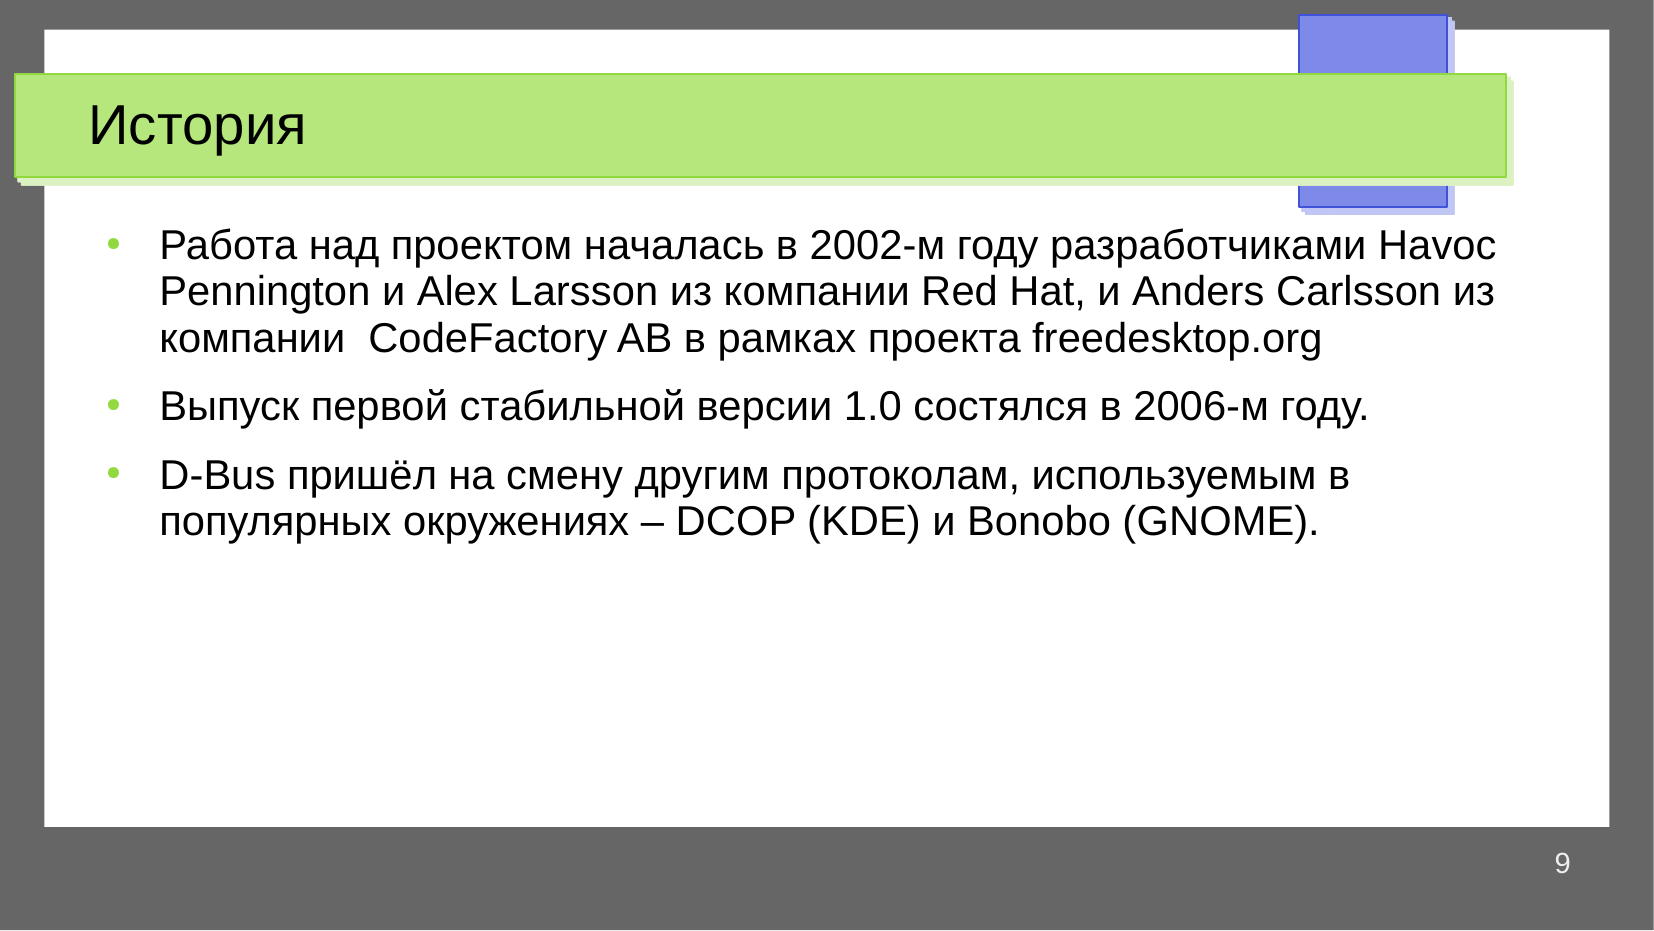

# История
Работа над проектом началась в 2002-м году разработчиками Havoc Pennington и Alex Larsson из компании Red Hat, и Anders Carlsson из компании CodeFactory AB в рамках проекта freedesktop.org
Выпуск первой стабильной версии 1.0 состялся в 2006-м году.
D-Bus пришёл на смену другим протоколам, используемым в популярных окружениях – DCOP (KDE) и Bonobo (GNOME).
9